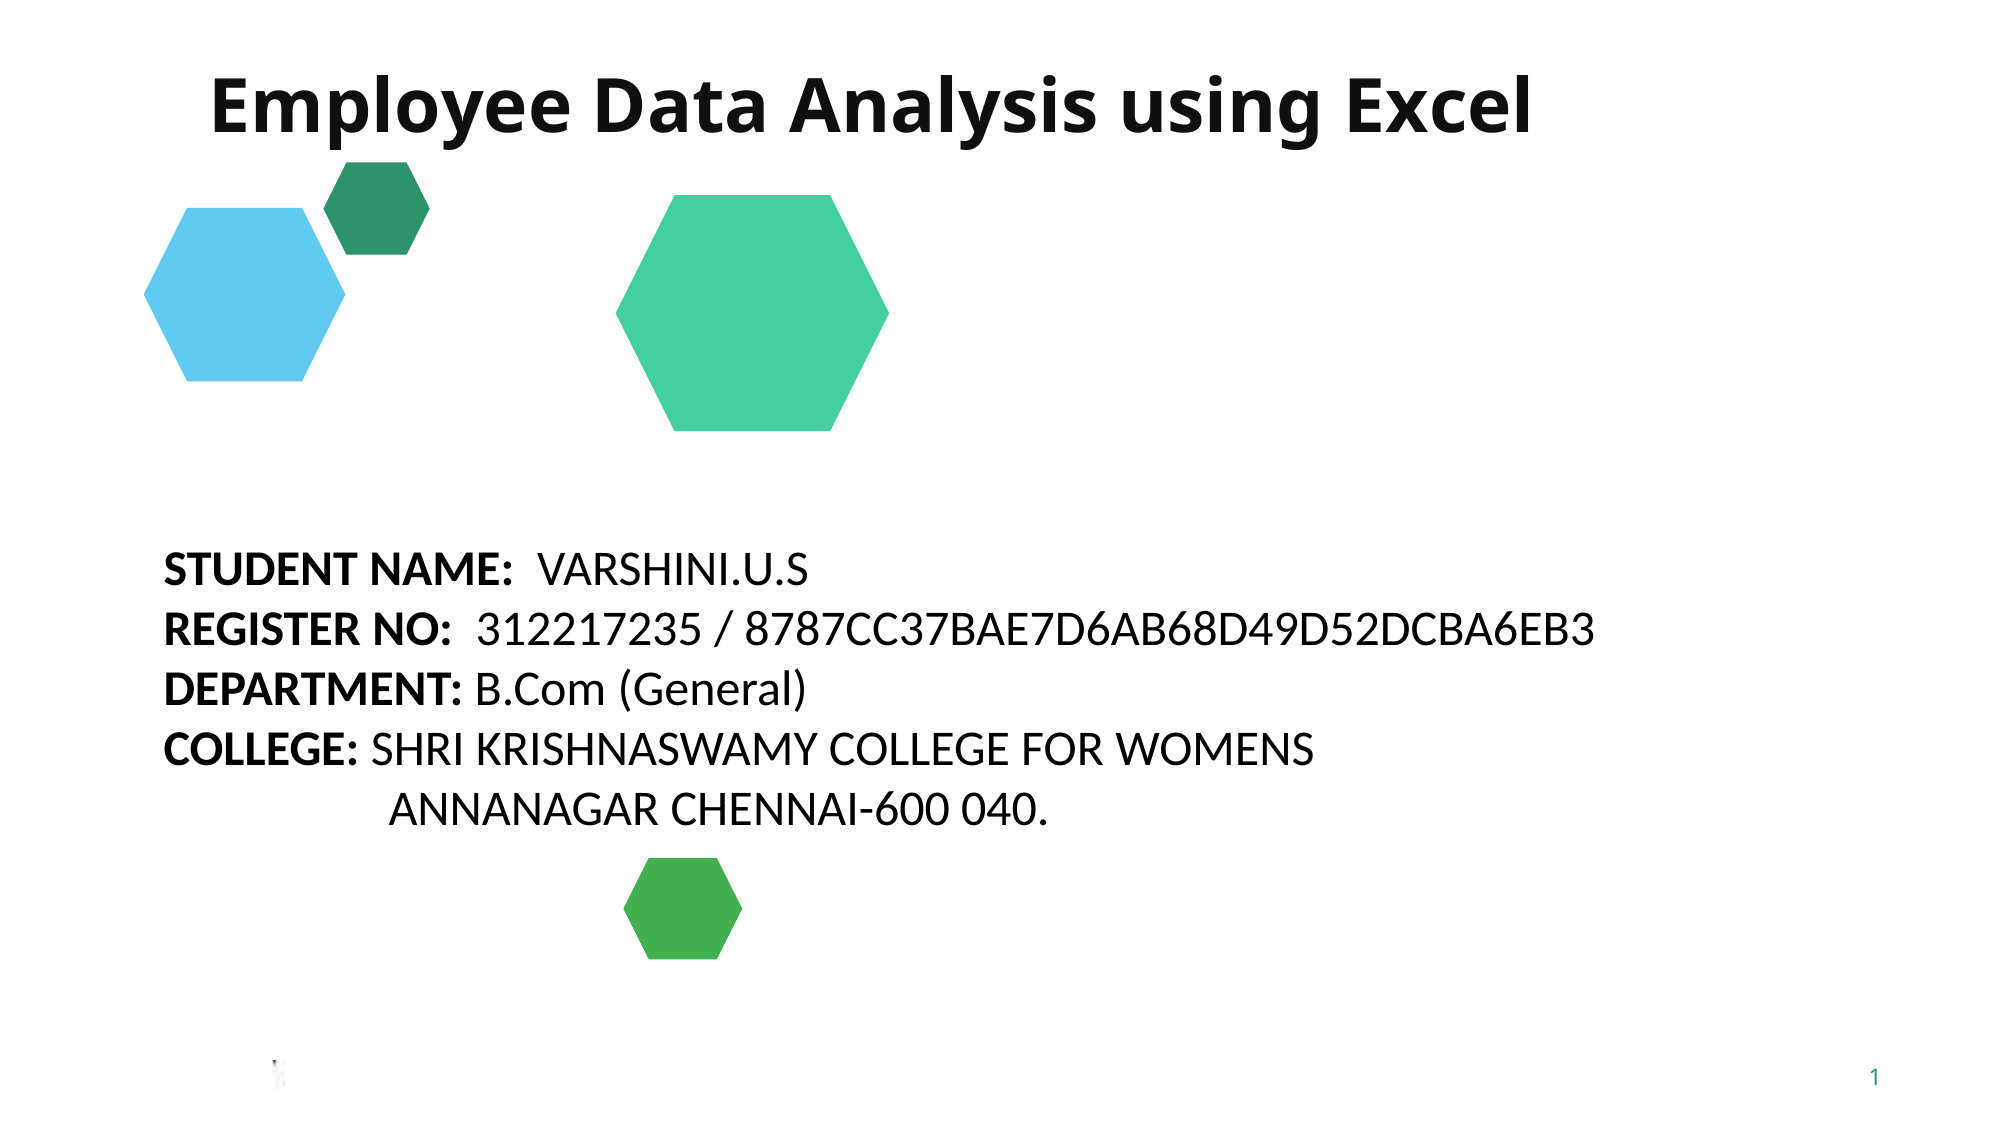

# Employee Data Analysis using Excel
STUDENT NAME: VARSHINI.U.S
REGISTER NO: 312217235 / 8787CC37BAE7D6AB68D49D52DCBA6EB3
DEPARTMENT: B.Com (General)
COLLEGE: SHRI KRISHNASWAMY COLLEGE FOR WOMENS
 ANNANAGAR CHENNAI-600 040.